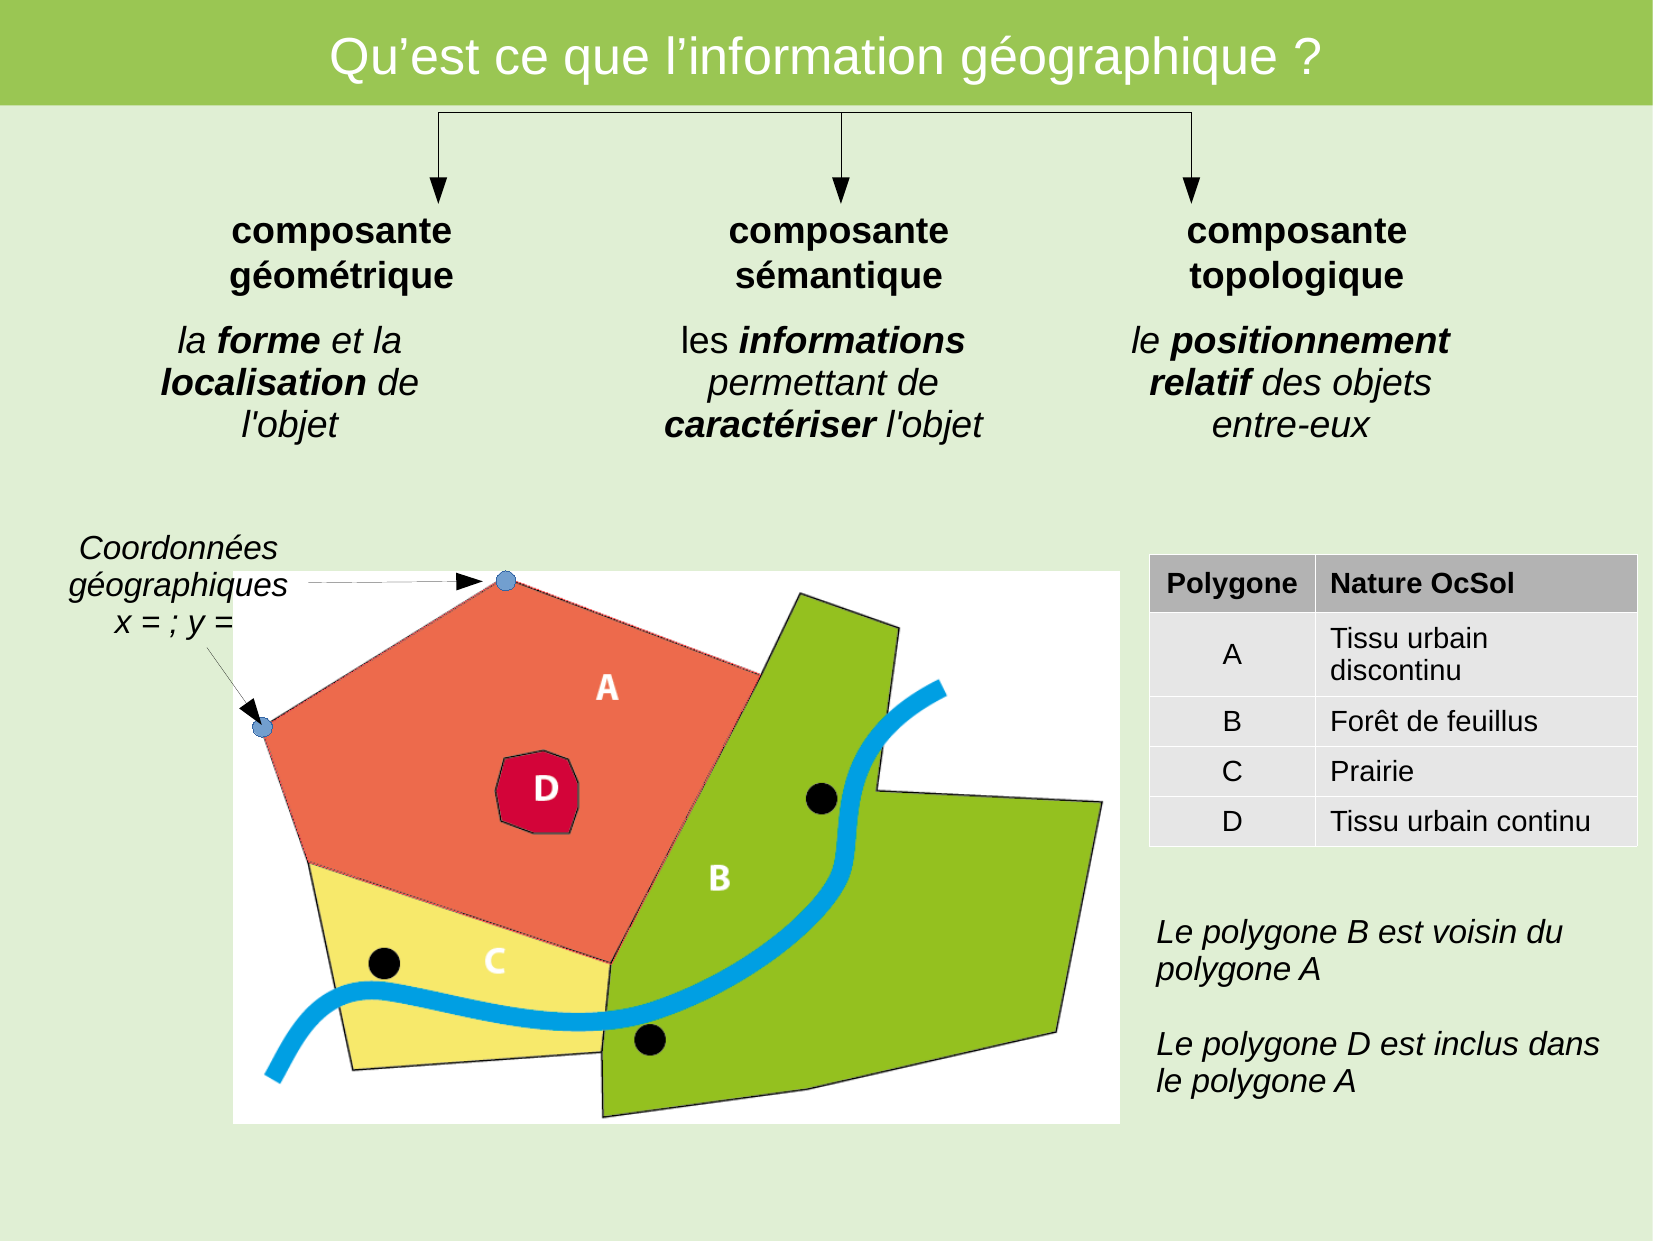

Qu’est ce que l’information géographique ?
composante
géométrique
composante
sémantique
composante
topologique
la forme et la localisation de l'objet
les informations permettant de caractériser l'objet
le positionnement relatif des objets entre-eux
Coordonnées géographiques
x = ; y =
| Polygone | Nature OcSol |
| --- | --- |
| A | Tissu urbain discontinu |
| B | Forêt de feuillus |
| C | Prairie |
| D | Tissu urbain continu |
Le polygone B est voisin du polygone A
Le polygone D est inclus dans le polygone A